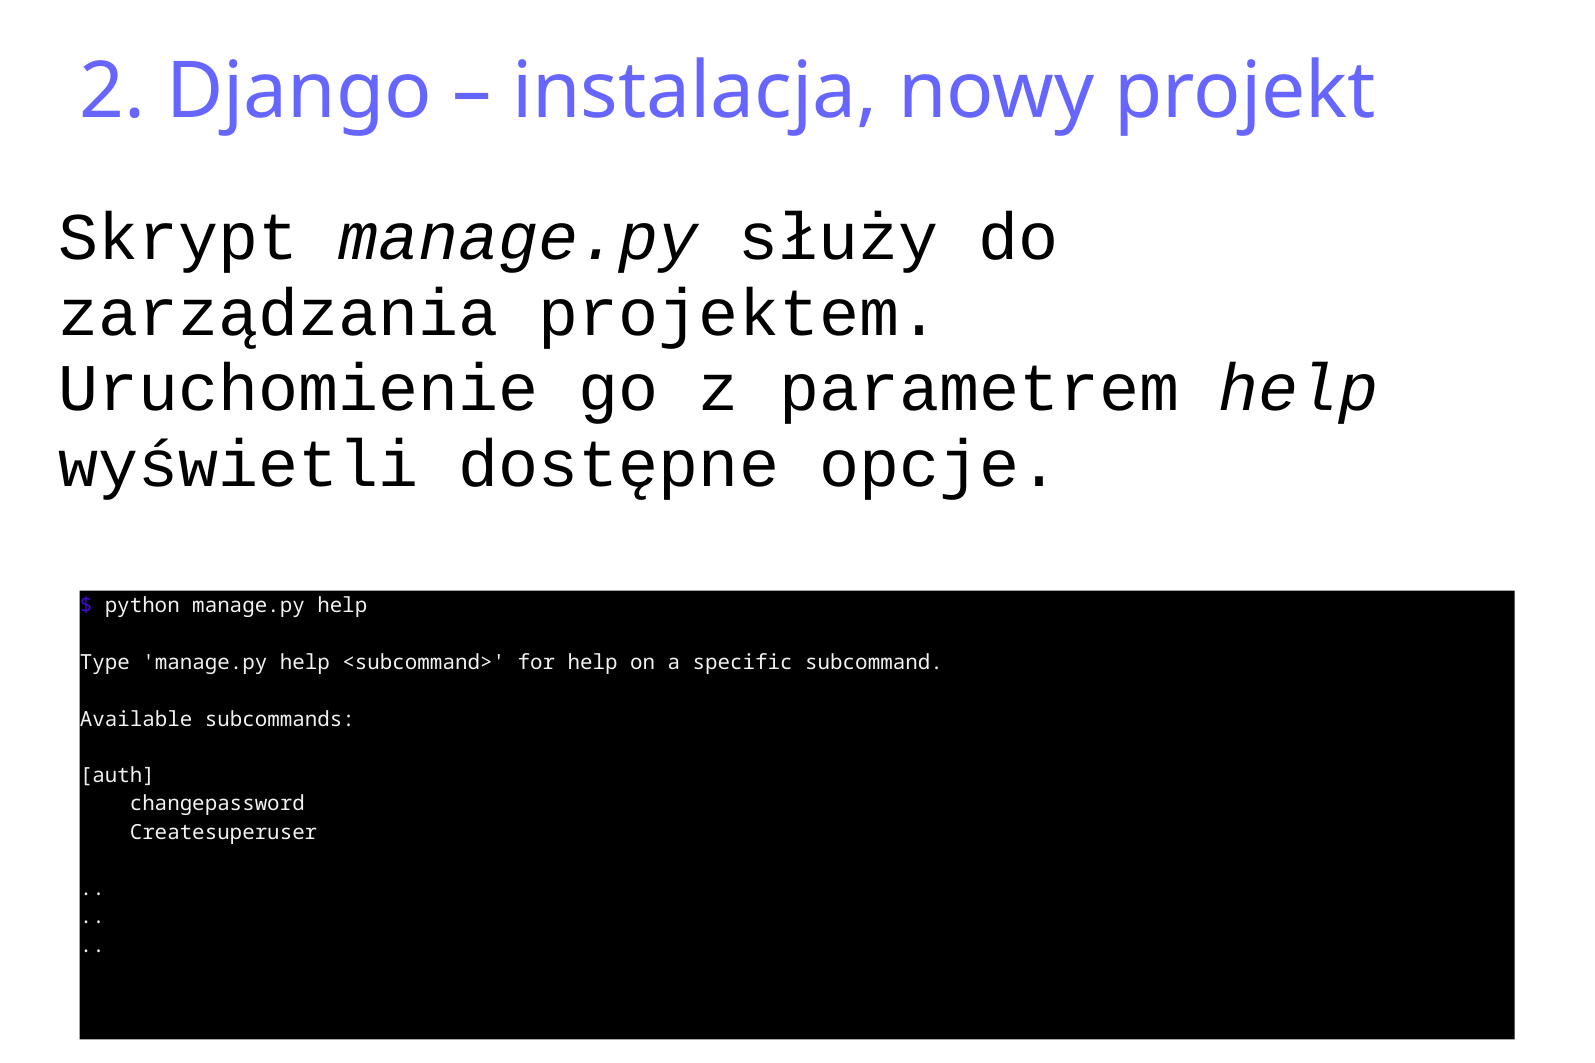

# 2. Django – instalacja, nowy projekt
Skrypt manage.py służy do zarządzania projektem.
Uruchomienie go z parametrem help wyświetli dostępne opcje.
$ python manage.py help
Type 'manage.py help <subcommand>' for help on a specific subcommand.
Available subcommands:
[auth]
 changepassword
 Createsuperuser
..
..
..